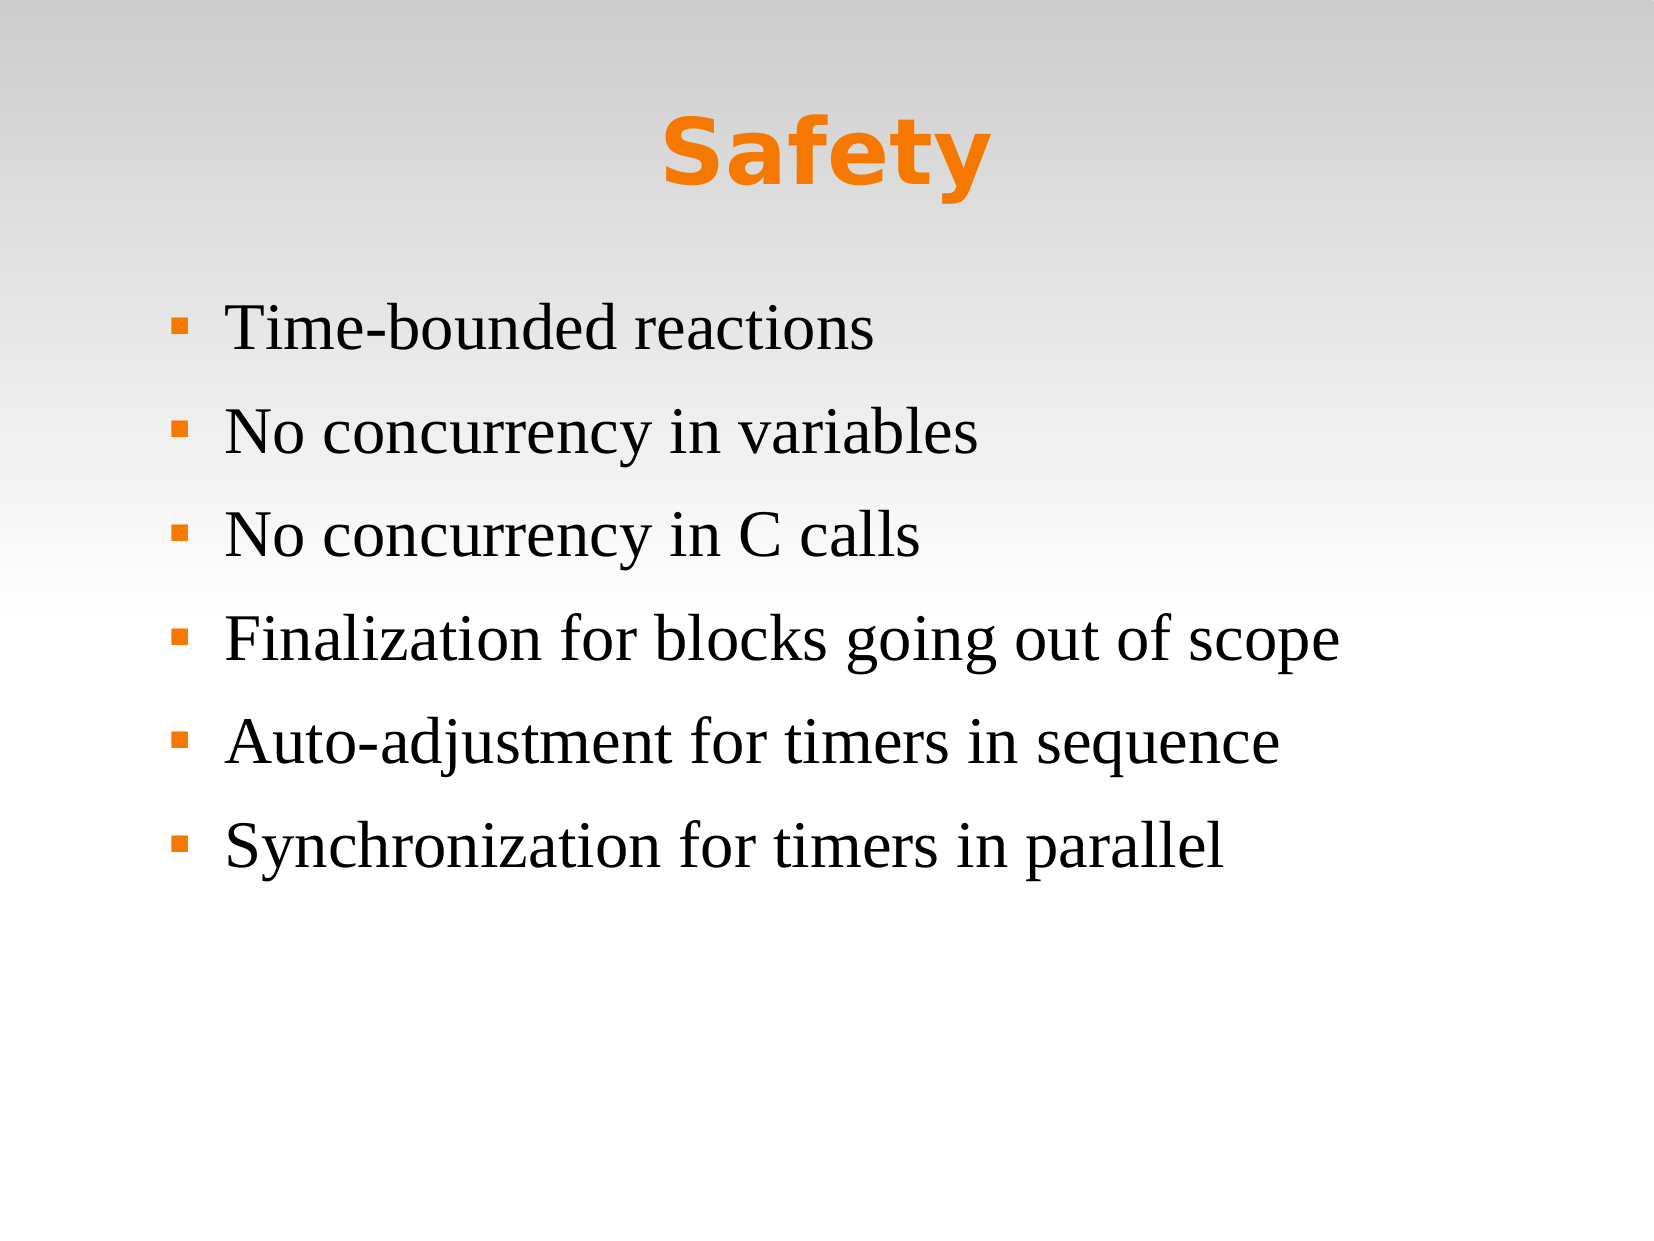

# Safety
Time-bounded reactions
No concurrency in variables
No concurrency in C calls
Finalization for blocks going out of scope
Auto-adjustment for timers in sequence
Synchronization for timers in parallel